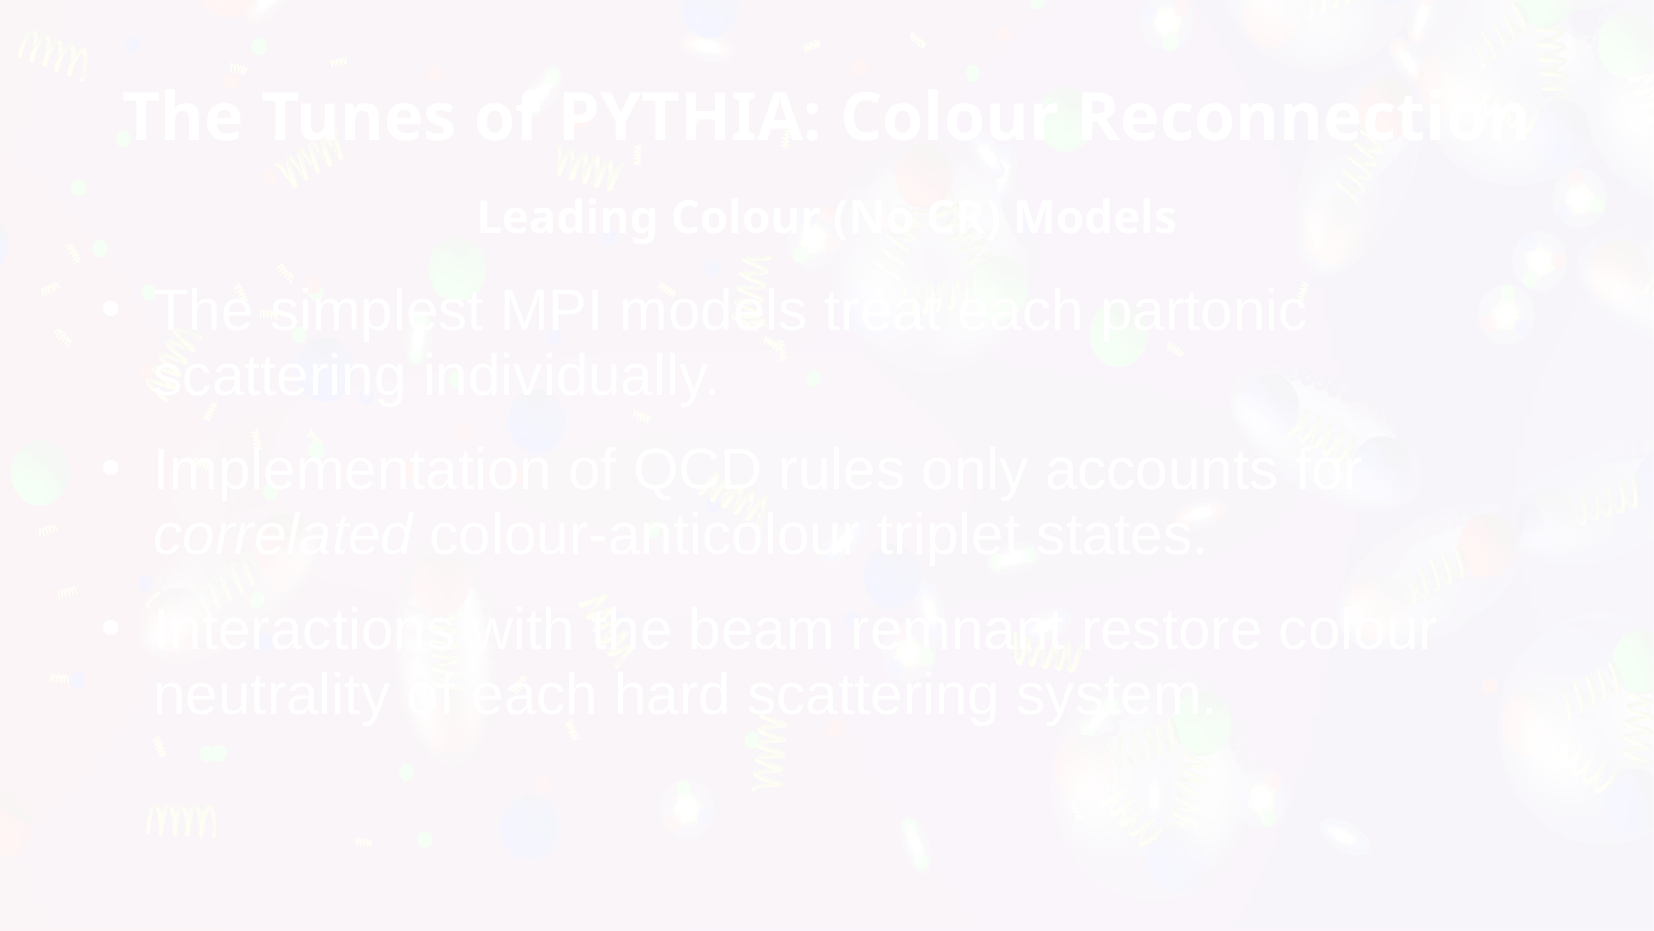

# The Tunes of PYTHIA: Colour Reconnection
Leading Colour (No CR) Models
The simplest MPI models treat each partonic scattering individually.
Implementation of QCD rules only accounts for correlated colour-anticolour triplet states.
Interactions with the beam remnant restore colour neutrality of each hard scattering system.